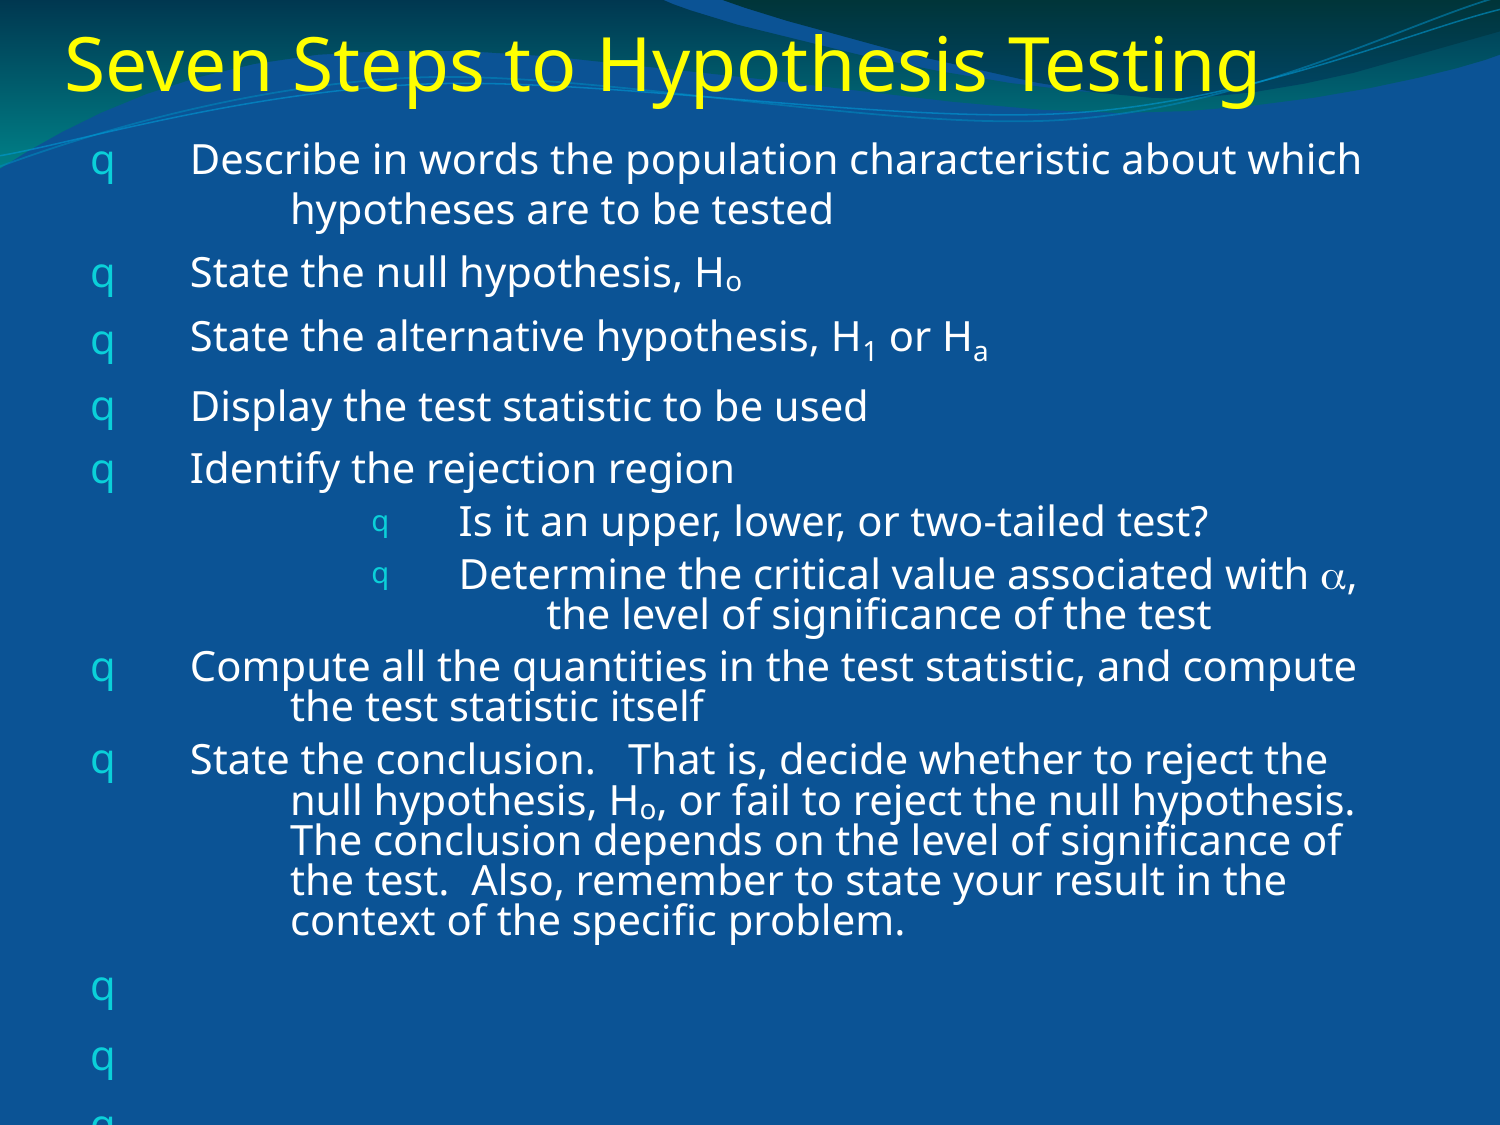

# Seven Steps to Hypothesis Testing
Describe in words the population characteristic about which hypotheses are to be tested
State the null hypothesis, Ho
State the alternative hypothesis, H1 or Ha
Display the test statistic to be used
Identify the rejection region
Is it an upper, lower, or two-tailed test?
Determine the critical value associated with , the level of significance of the test
Compute all the quantities in the test statistic, and compute the test statistic itself
State the conclusion. That is, decide whether to reject the null hypothesis, Ho, or fail to reject the null hypothesis. The conclusion depends on the level of significance of the test. Also, remember to state your result in the context of the specific problem.